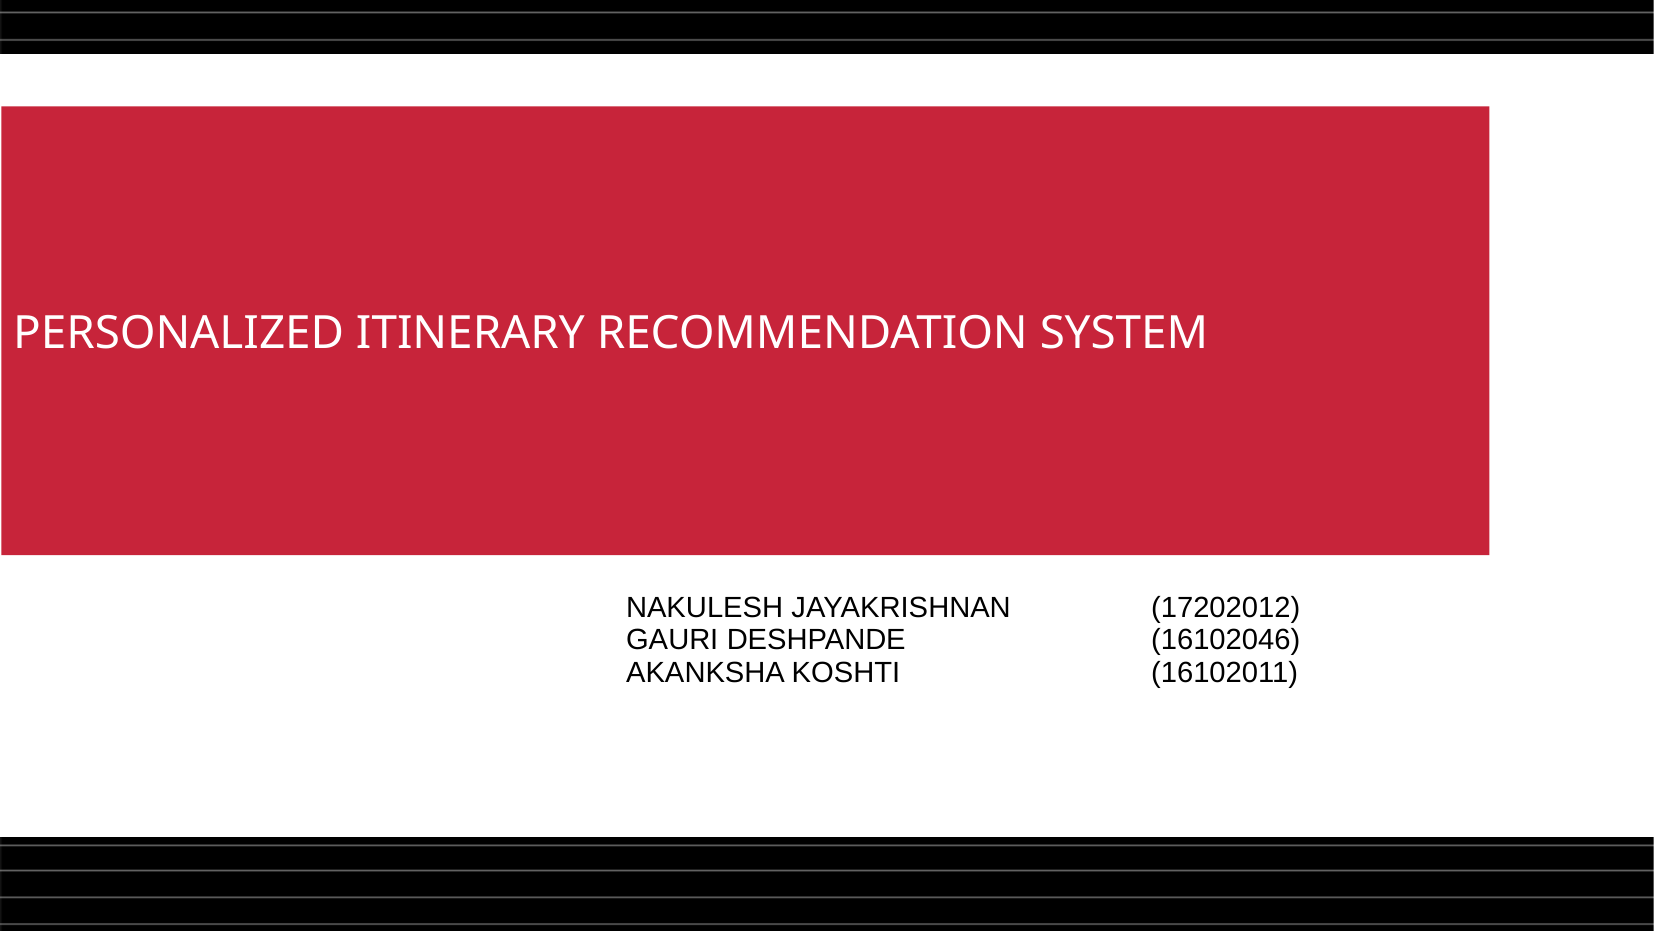

# PERSONALIZED ITINERARY RECOMMENDATION SYSTEM
NAKULESH JAYAKRISHNAN		(17202012)
GAURI DESHPANDE				(16102046)
AKANKSHA KOSHTI				(16102011)